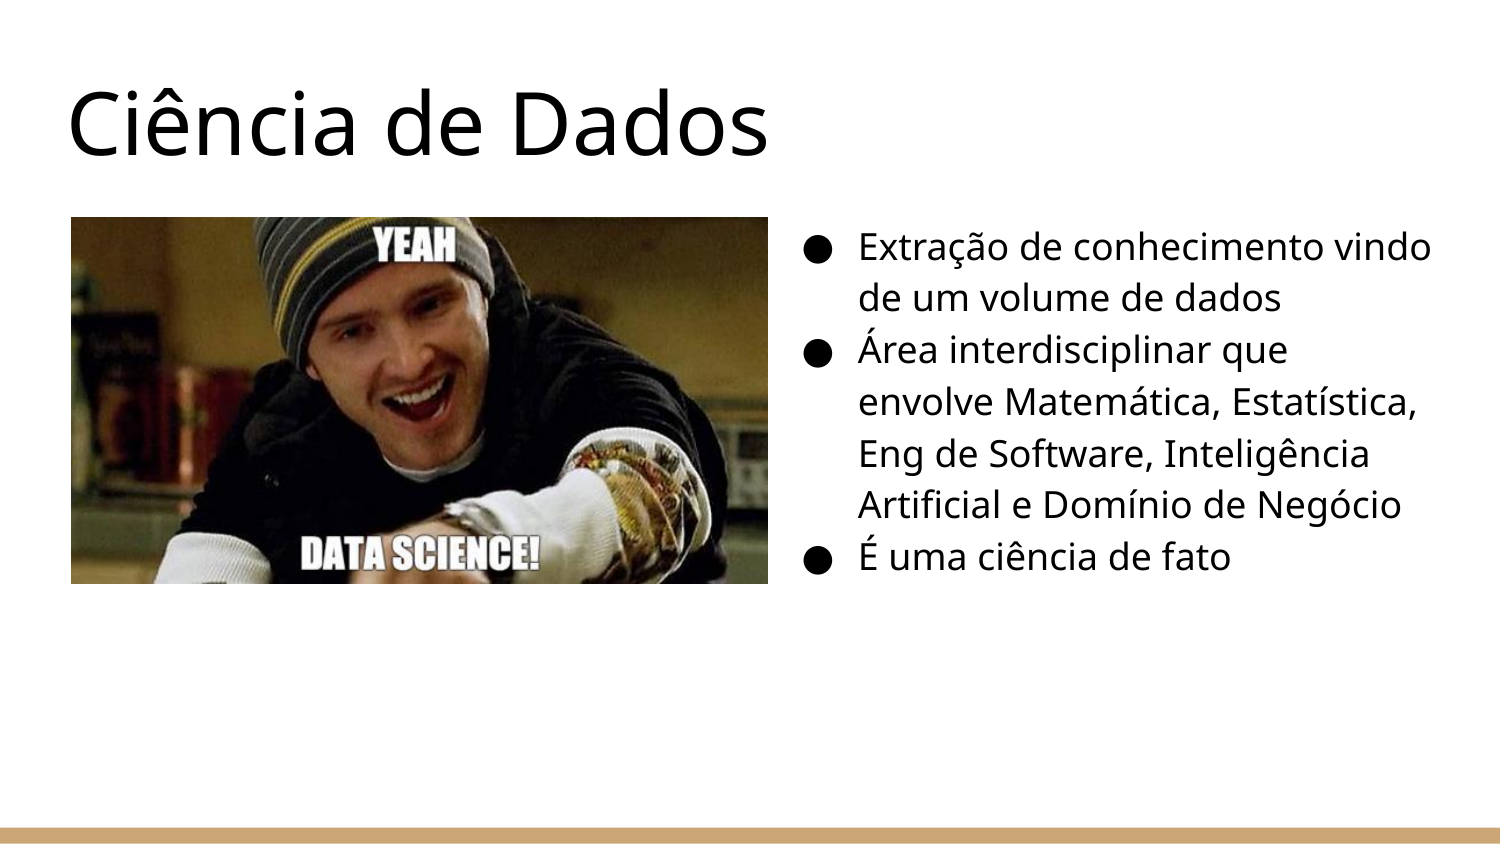

# Ciência de Dados
Extração de conhecimento vindo de um volume de dados
Área interdisciplinar que envolve Matemática, Estatística, Eng de Software, Inteligência Artificial e Domínio de Negócio
É uma ciência de fato